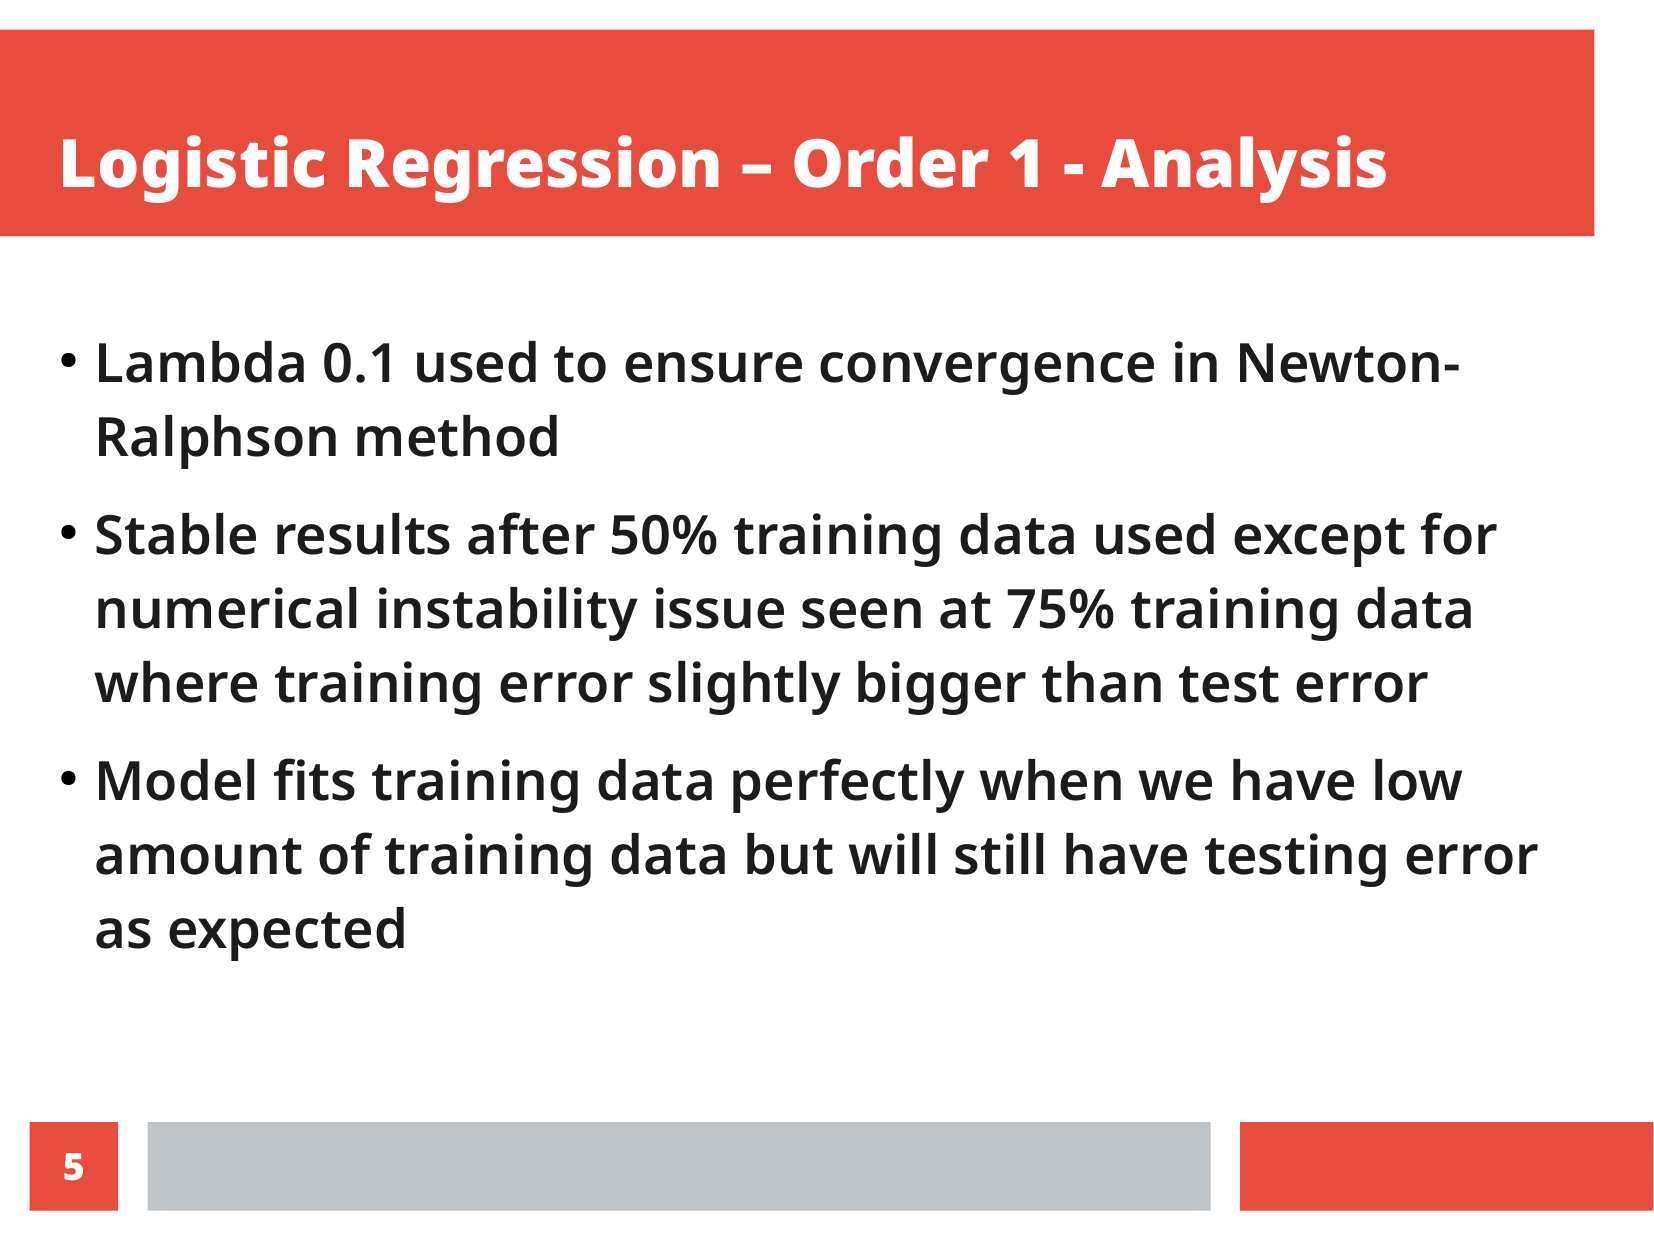

# Logistic Regression – Order 1 - Analysis
Lambda 0.1 used to ensure convergence in Newton-Ralphson method
Stable results after 50% training data used except for numerical instability issue seen at 75% training data where training error slightly bigger than test error
Model fits training data perfectly when we have low amount of training data but will still have testing error as expected
5